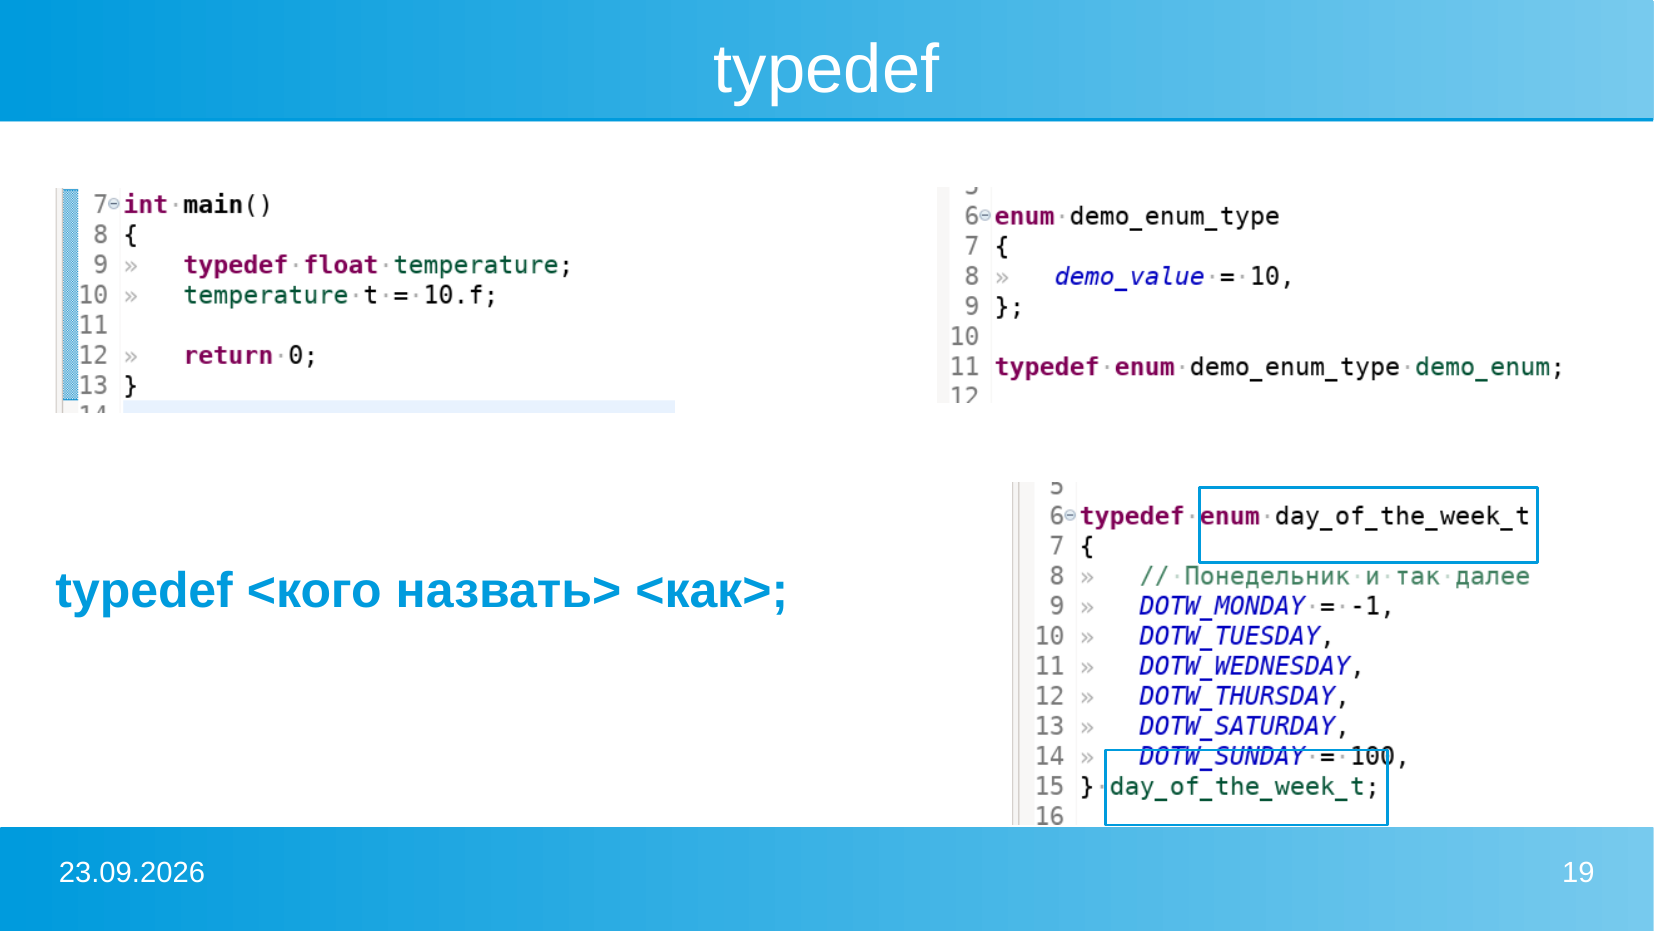

# typedef
typedef <кого назвать> <как>;
19